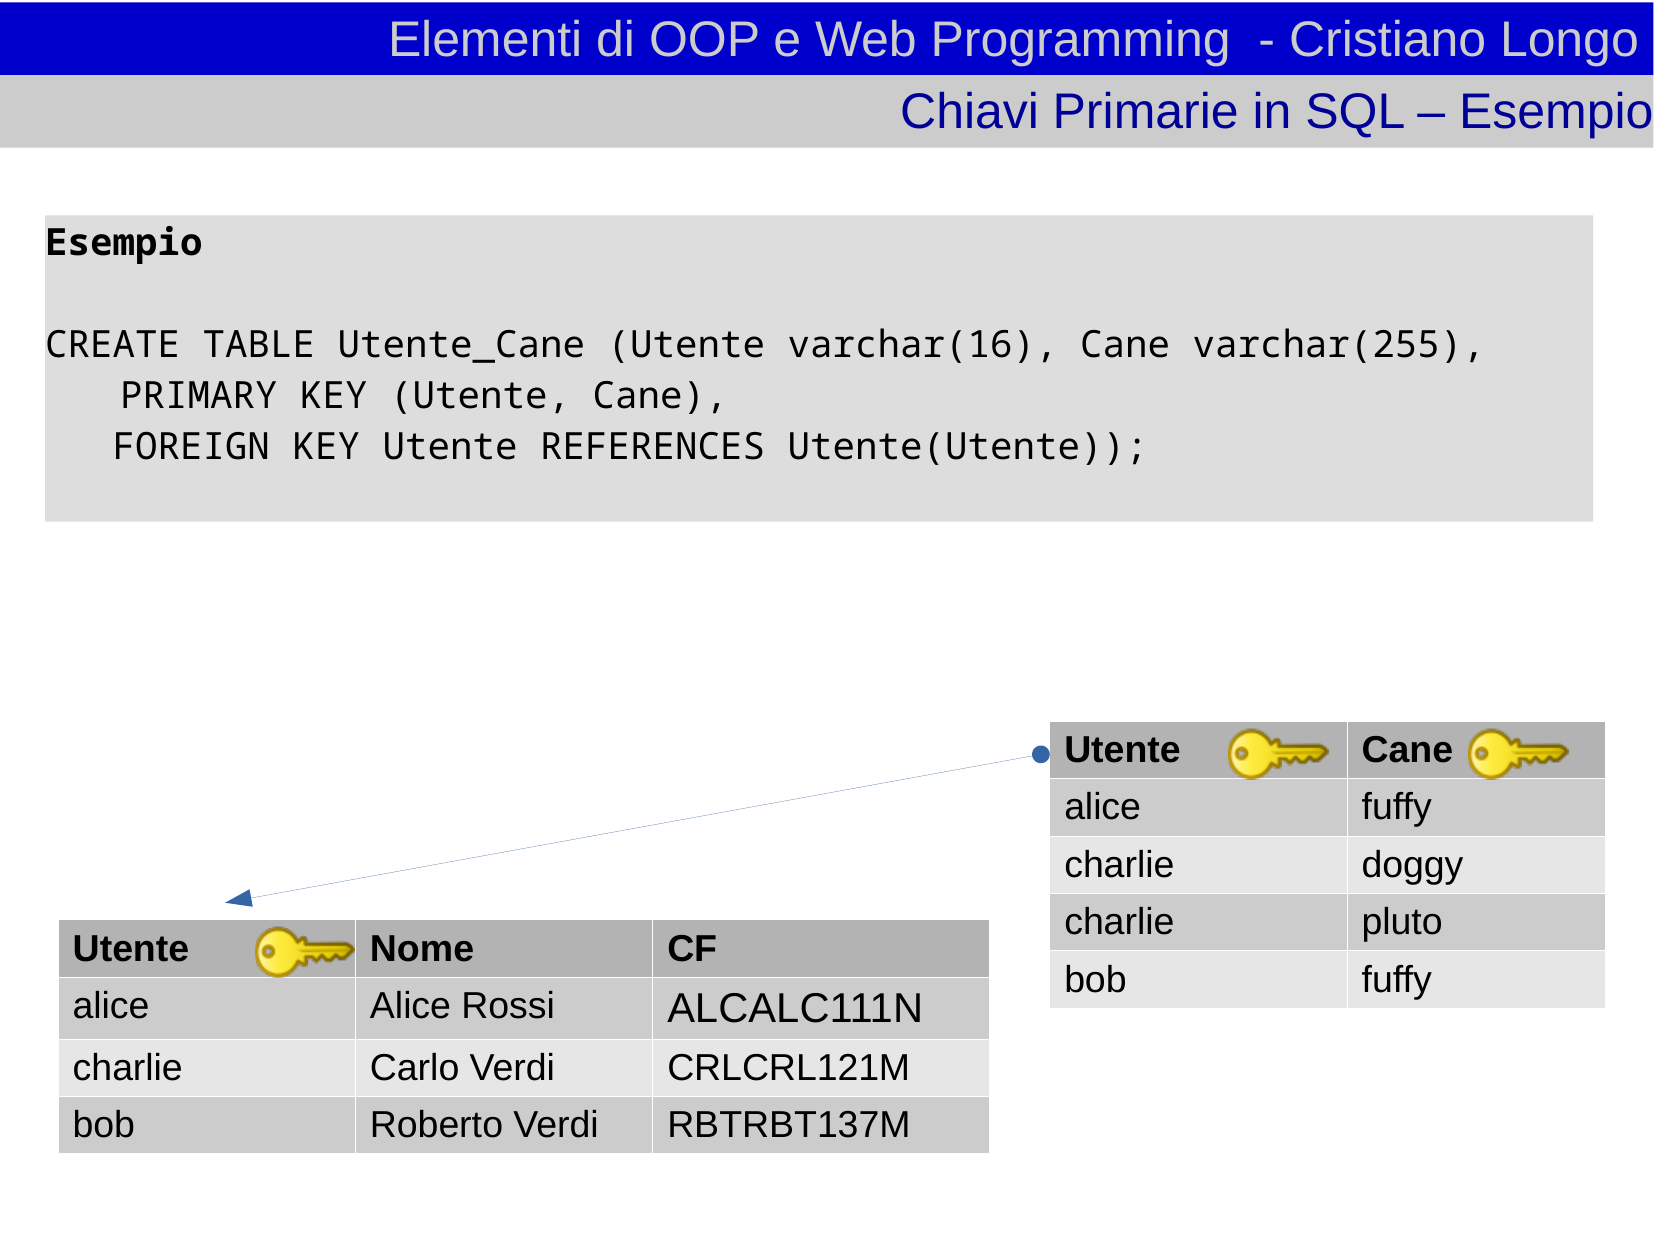

# Elementi di OOP e Web Programming - Cristiano Longo
Chiavi Primarie in SQL – Esempio
Esempio
CREATE TABLE Utente_Cane (Utente varchar(16), Cane varchar(255),
	PRIMARY KEY (Utente, Cane),
 FOREIGN KEY Utente REFERENCES Utente(Utente));
| Utente | Cane |
| --- | --- |
| alice | fuffy |
| charlie | doggy |
| charlie | pluto |
| bob | fuffy |
| Utente | Nome | CF |
| --- | --- | --- |
| alice | Alice Rossi | ALCALC111N |
| charlie | Carlo Verdi | CRLCRL121M |
| bob | Roberto Verdi | RBTRBT137M |